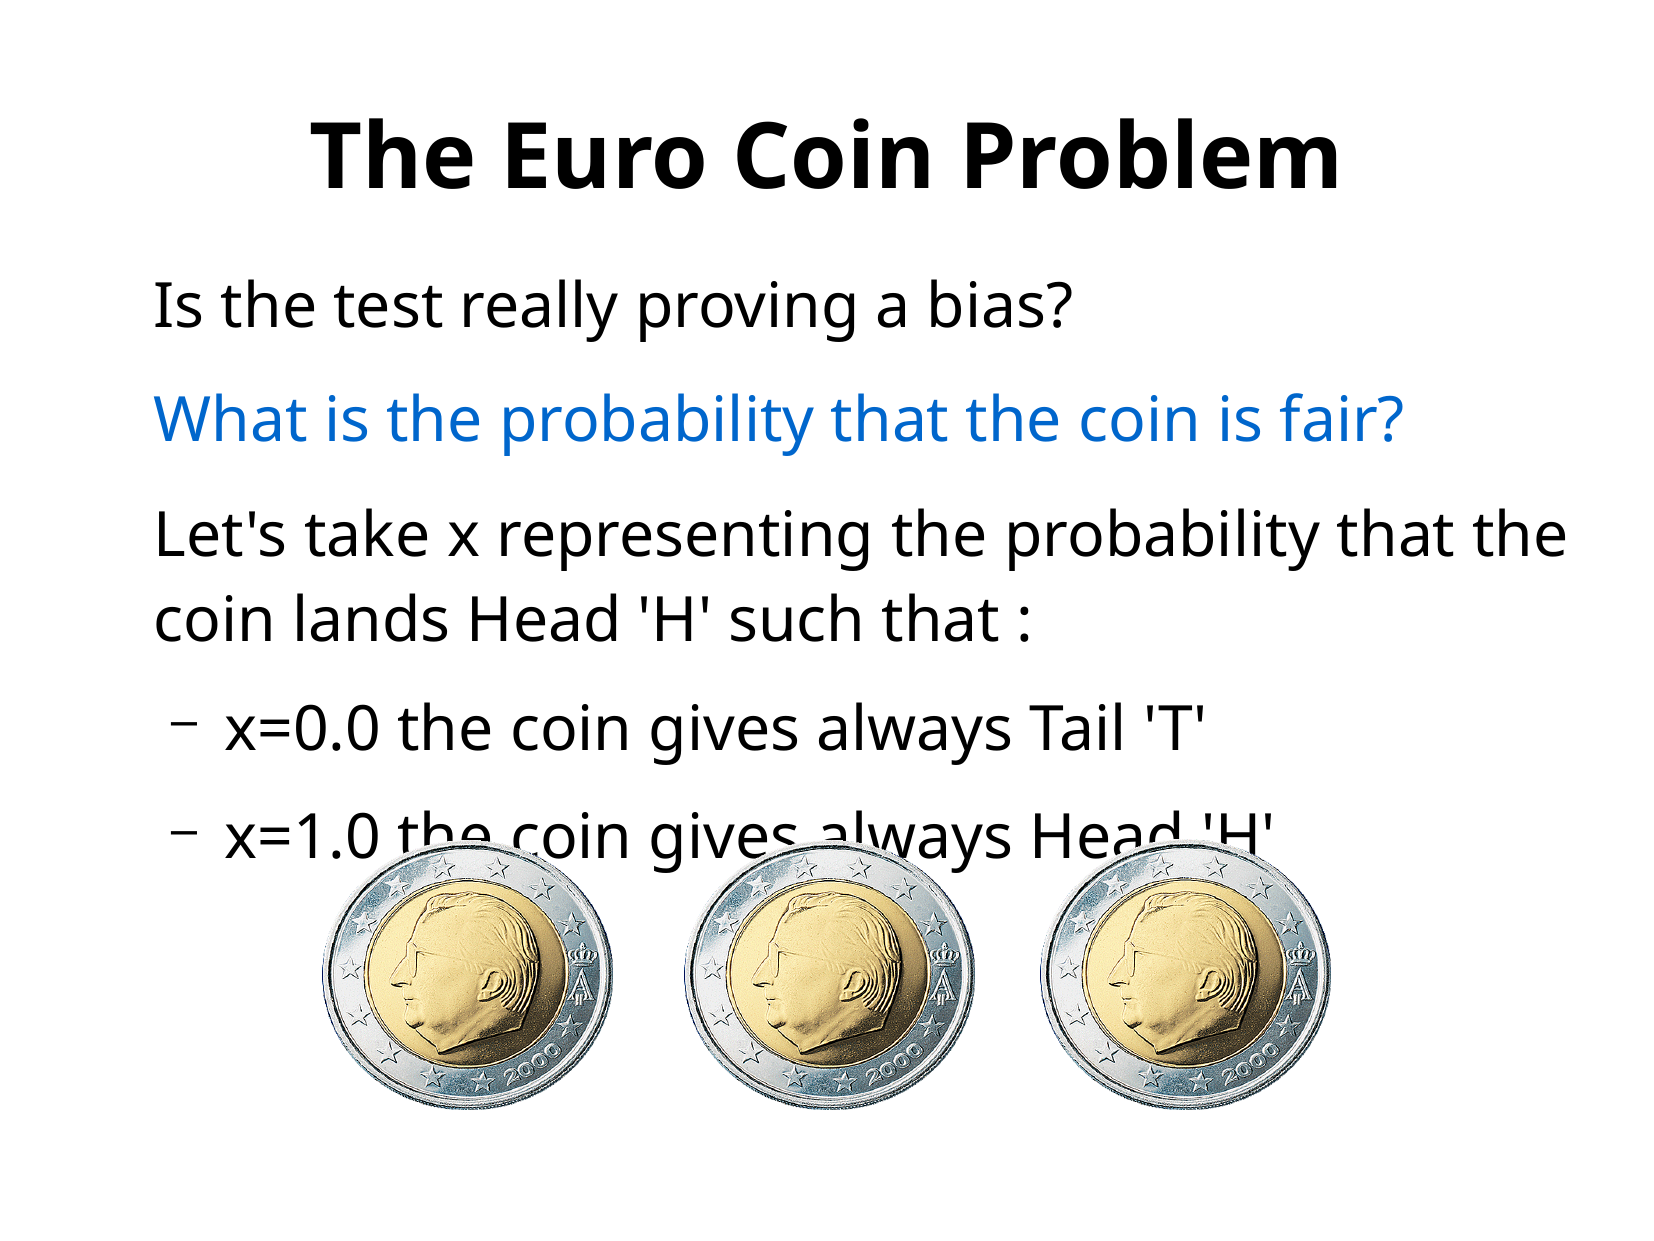

# The Euro Coin Problem
Is the test really proving a bias?
What is the probability that the coin is fair?
Let's take x representing the probability that the coin lands Head 'H' such that :
x=0.0 the coin gives always Tail 'T'
x=1.0 the coin gives always Head 'H'